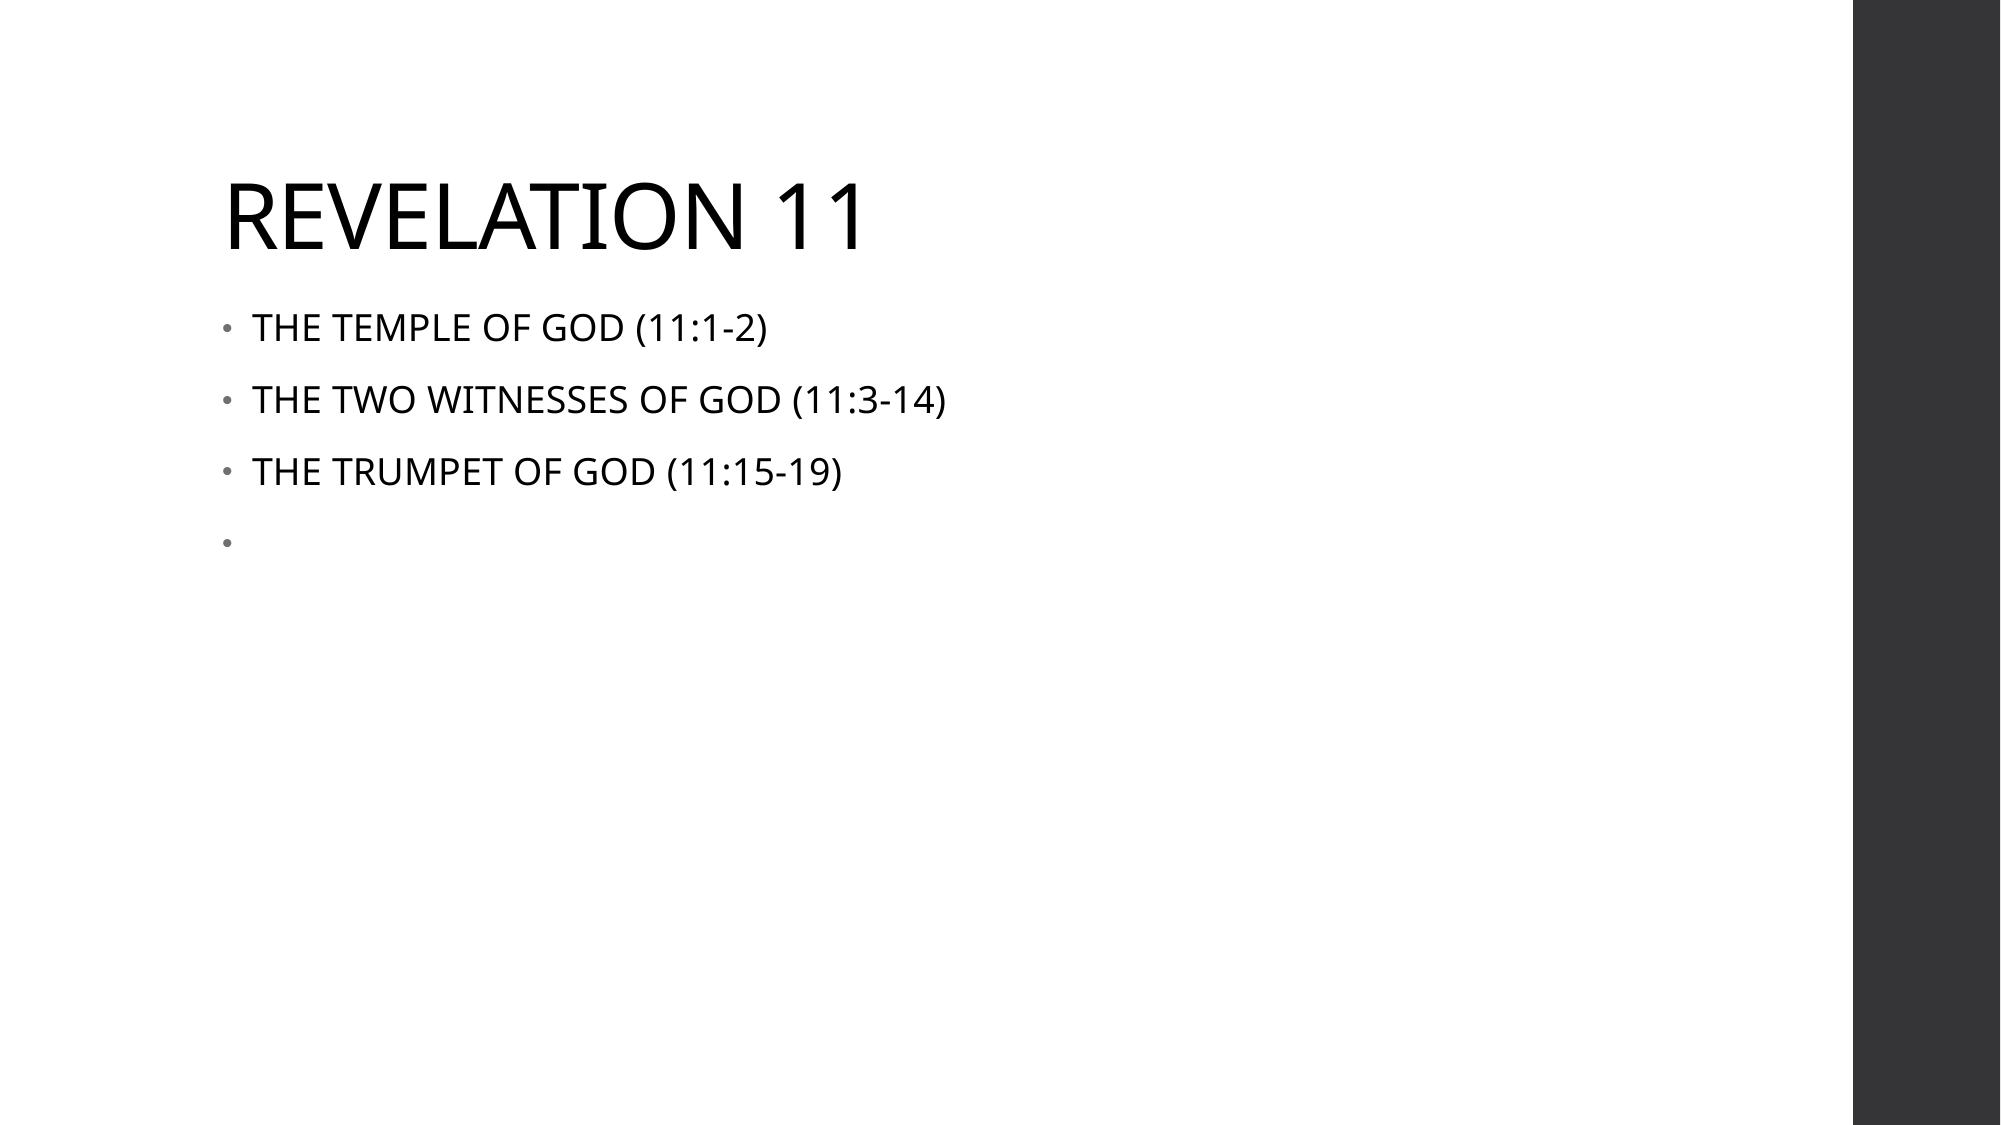

# REVELATION 11
THE TEMPLE OF GOD (11:1-2)
THE TWO WITNESSES OF GOD (11:3-14)
THE TRUMPET OF GOD (11:15-19)